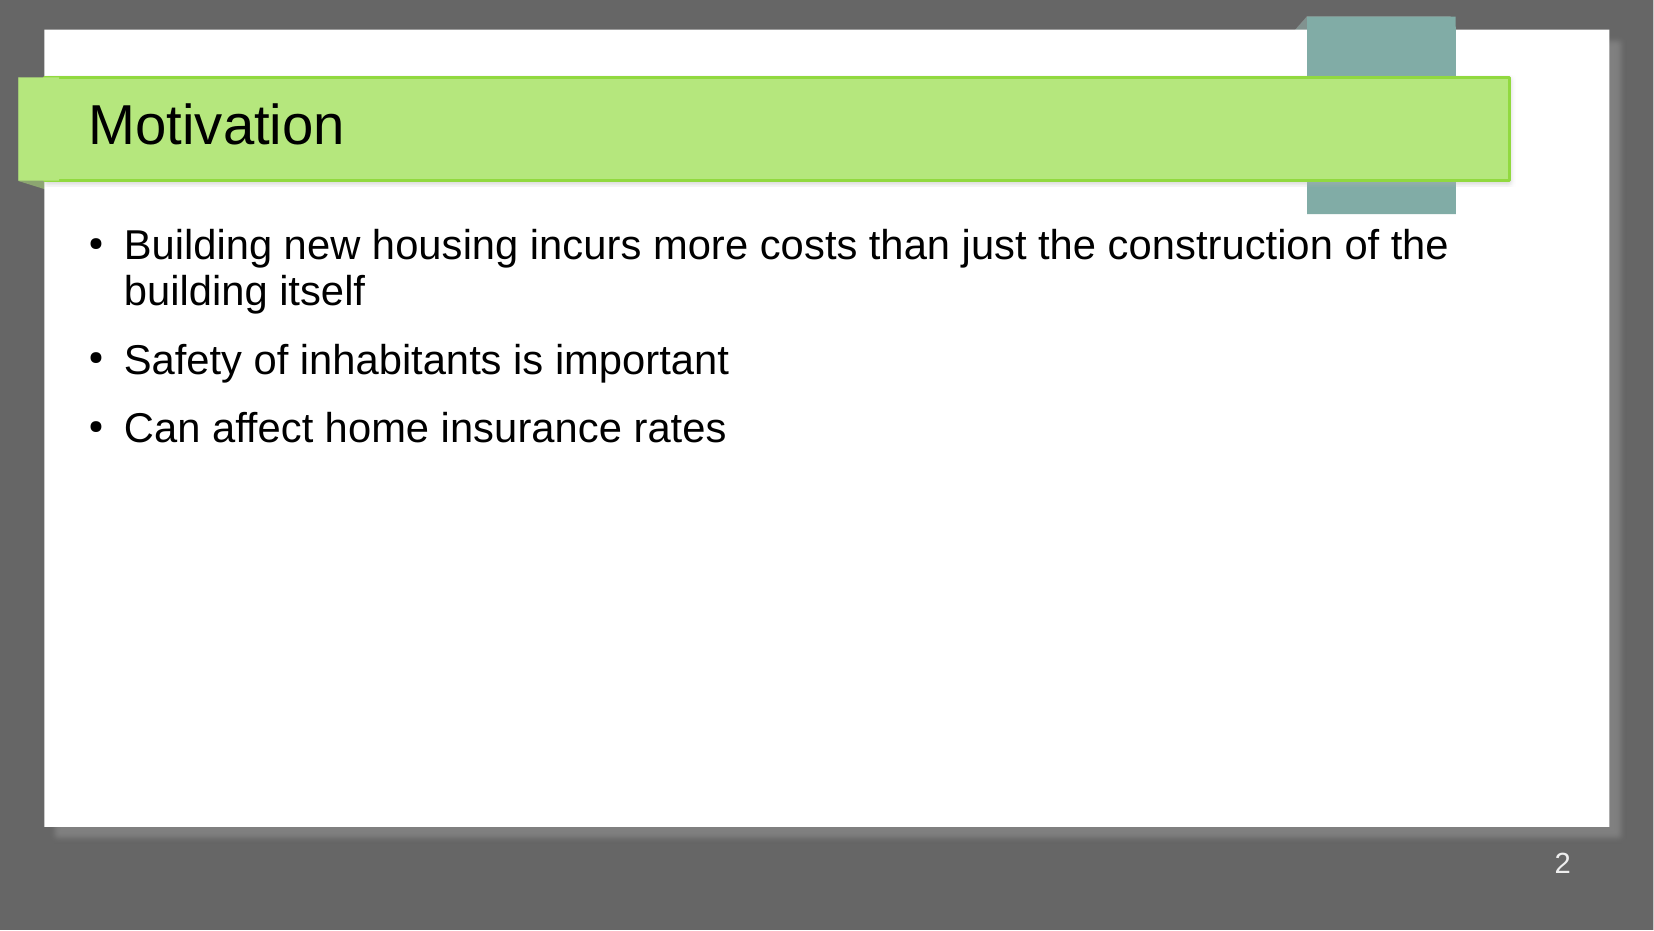

# Motivation
Building new housing incurs more costs than just the construction of the building itself
Safety of inhabitants is important
Can affect home insurance rates
2